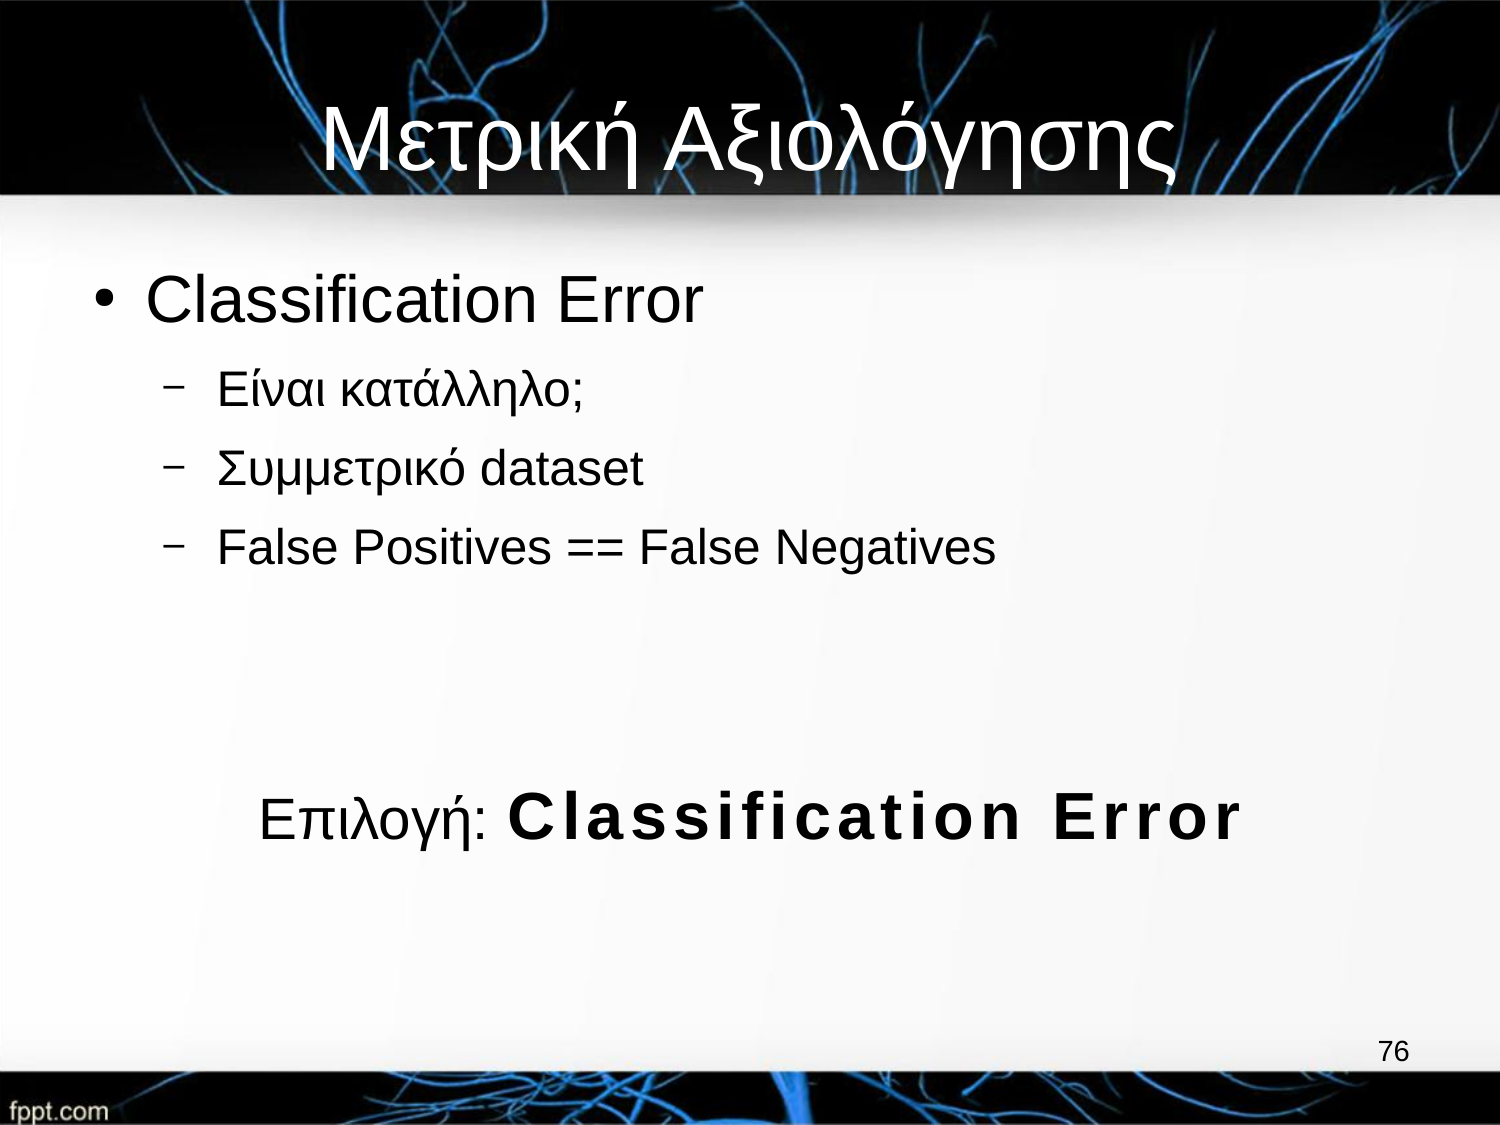

# Μετρική Αξιολόγησης
Classification Error
Είναι κατάλληλο;
Συμμετρικό dataset
False Positives == False Negatives
Επιλογή: Classification Error
76